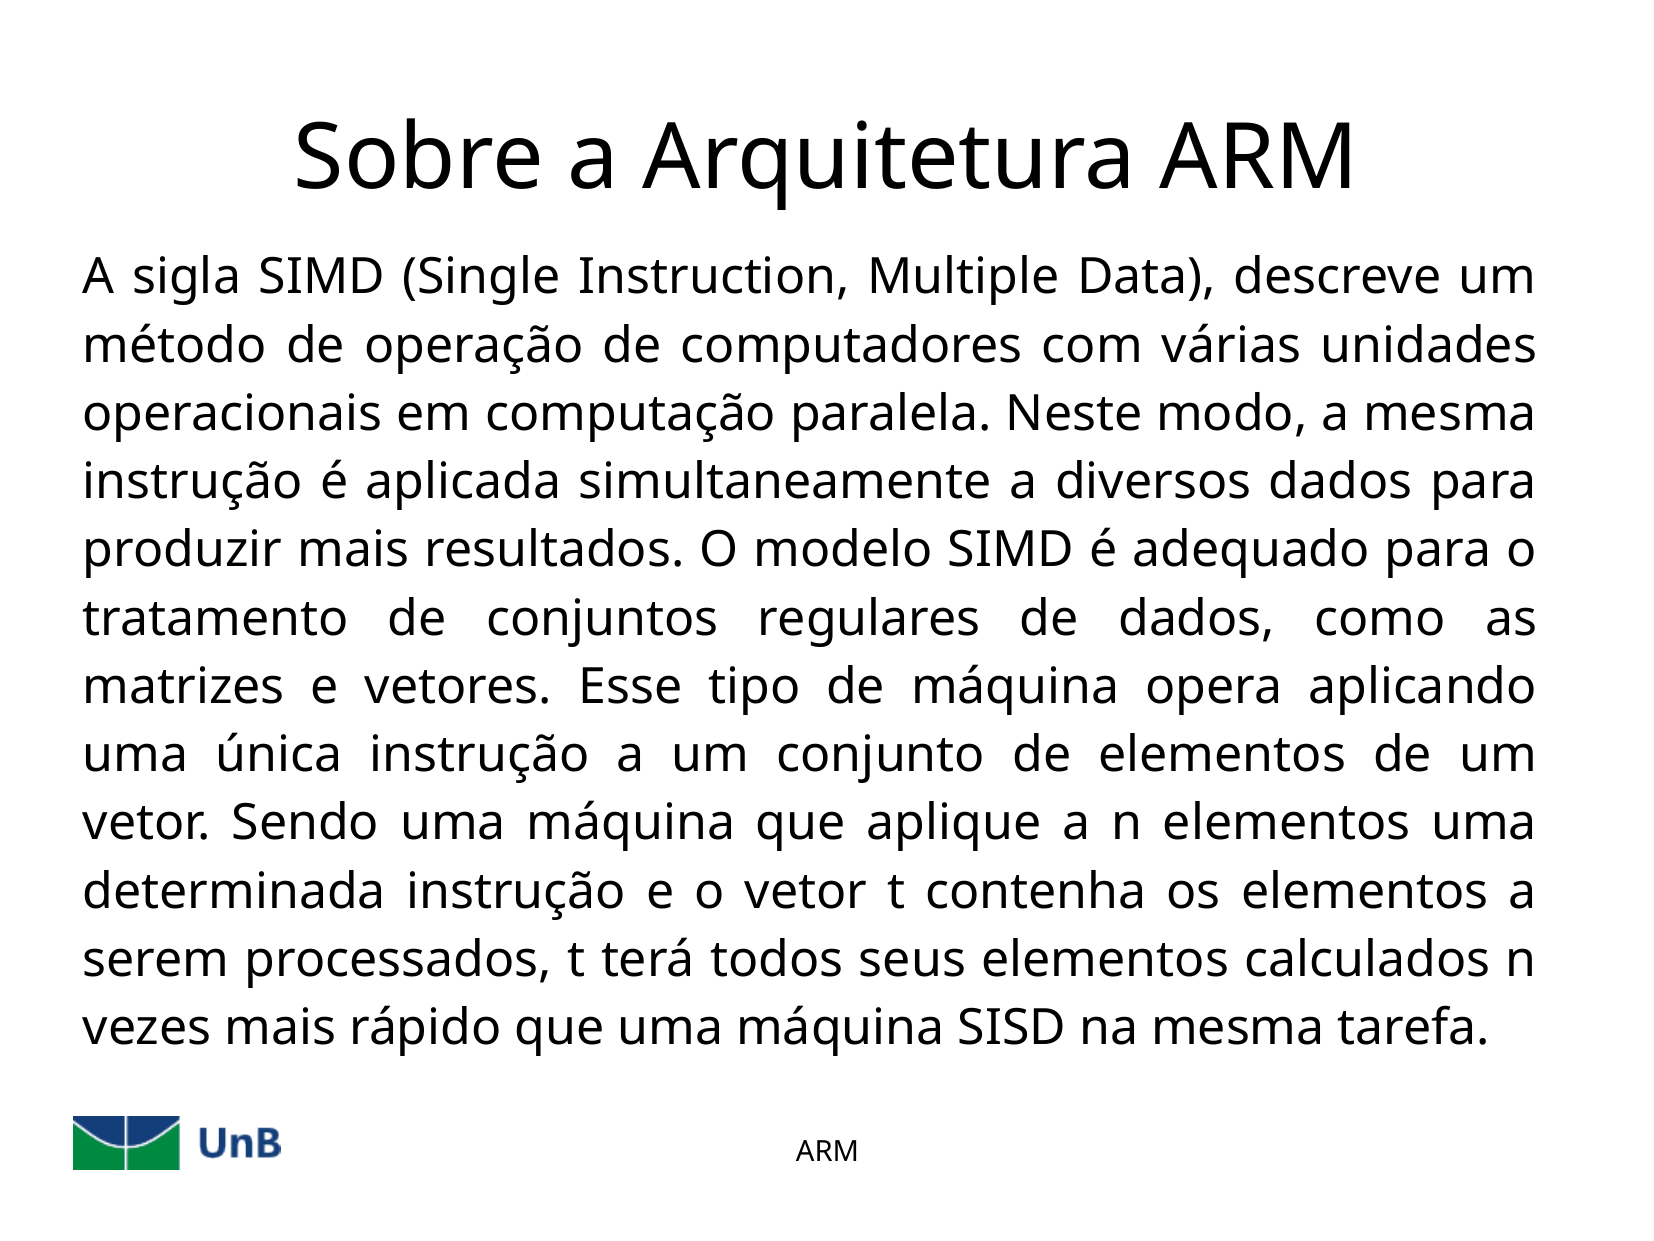

# Sobre a Arquitetura ARM
A sigla SIMD (Single Instruction, Multiple Data), descreve um método de operação de computadores com várias unidades operacionais em computação paralela. Neste modo, a mesma instrução é aplicada simultaneamente a diversos dados para produzir mais resultados. O modelo SIMD é adequado para o tratamento de conjuntos regulares de dados, como as matrizes e vetores. Esse tipo de máquina opera aplicando uma única instrução a um conjunto de elementos de um vetor. Sendo uma máquina que aplique a n elementos uma determinada instrução e o vetor t contenha os elementos a serem processados, t terá todos seus elementos calculados n vezes mais rápido que uma máquina SISD na mesma tarefa.
ARM